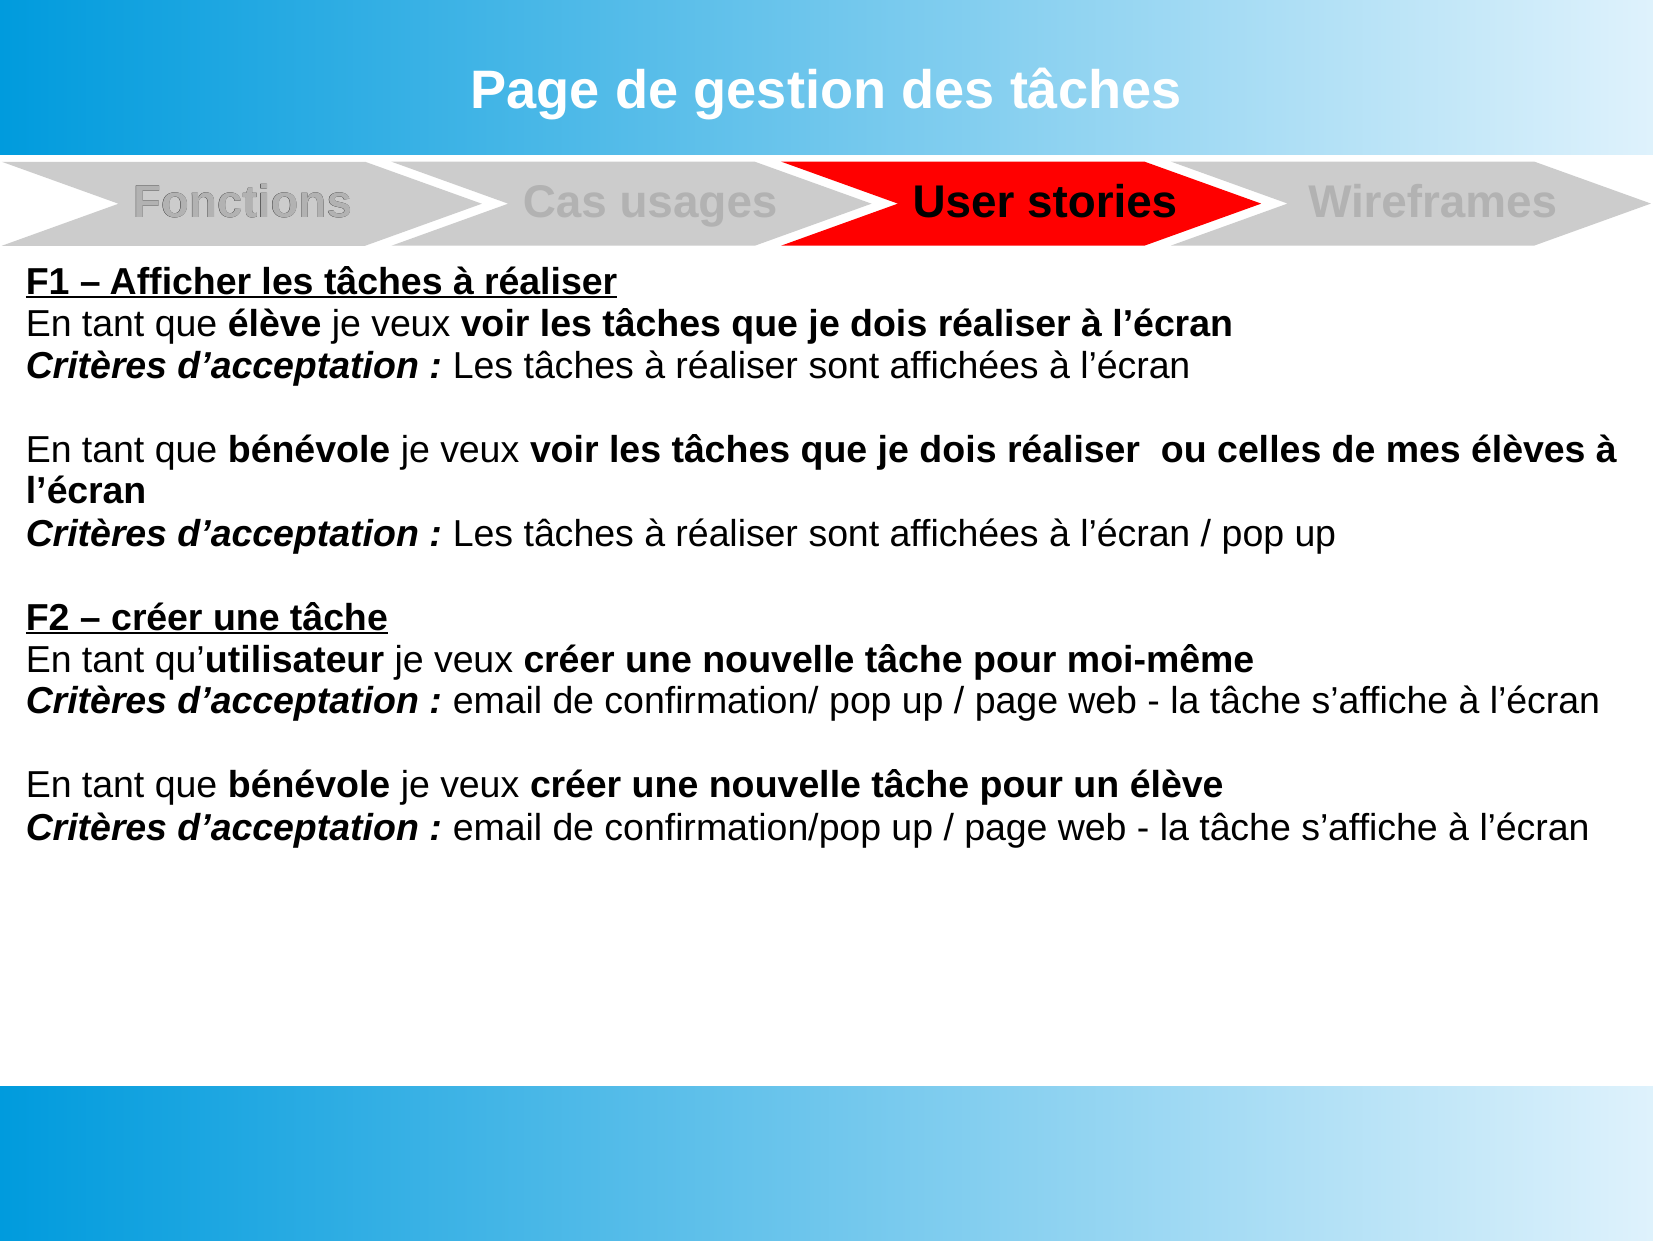

# Page de gestion des tâches
Fonctions
Fonctions
Cas usages
User stories
Wireframes
F1 – Afficher les tâches à réaliser
En tant que élève je veux voir les tâches que je dois réaliser à l’écran
Critères d’acceptation : Les tâches à réaliser sont affichées à l’écran
En tant que bénévole je veux voir les tâches que je dois réaliser ou celles de mes élèves à l’écran
Critères d’acceptation : Les tâches à réaliser sont affichées à l’écran / pop up
F2 – créer une tâche
En tant qu’utilisateur je veux créer une nouvelle tâche pour moi-même
Critères d’acceptation : email de confirmation/ pop up / page web - la tâche s’affiche à l’écran
En tant que bénévole je veux créer une nouvelle tâche pour un élève
Critères d’acceptation : email de confirmation/pop up / page web - la tâche s’affiche à l’écran